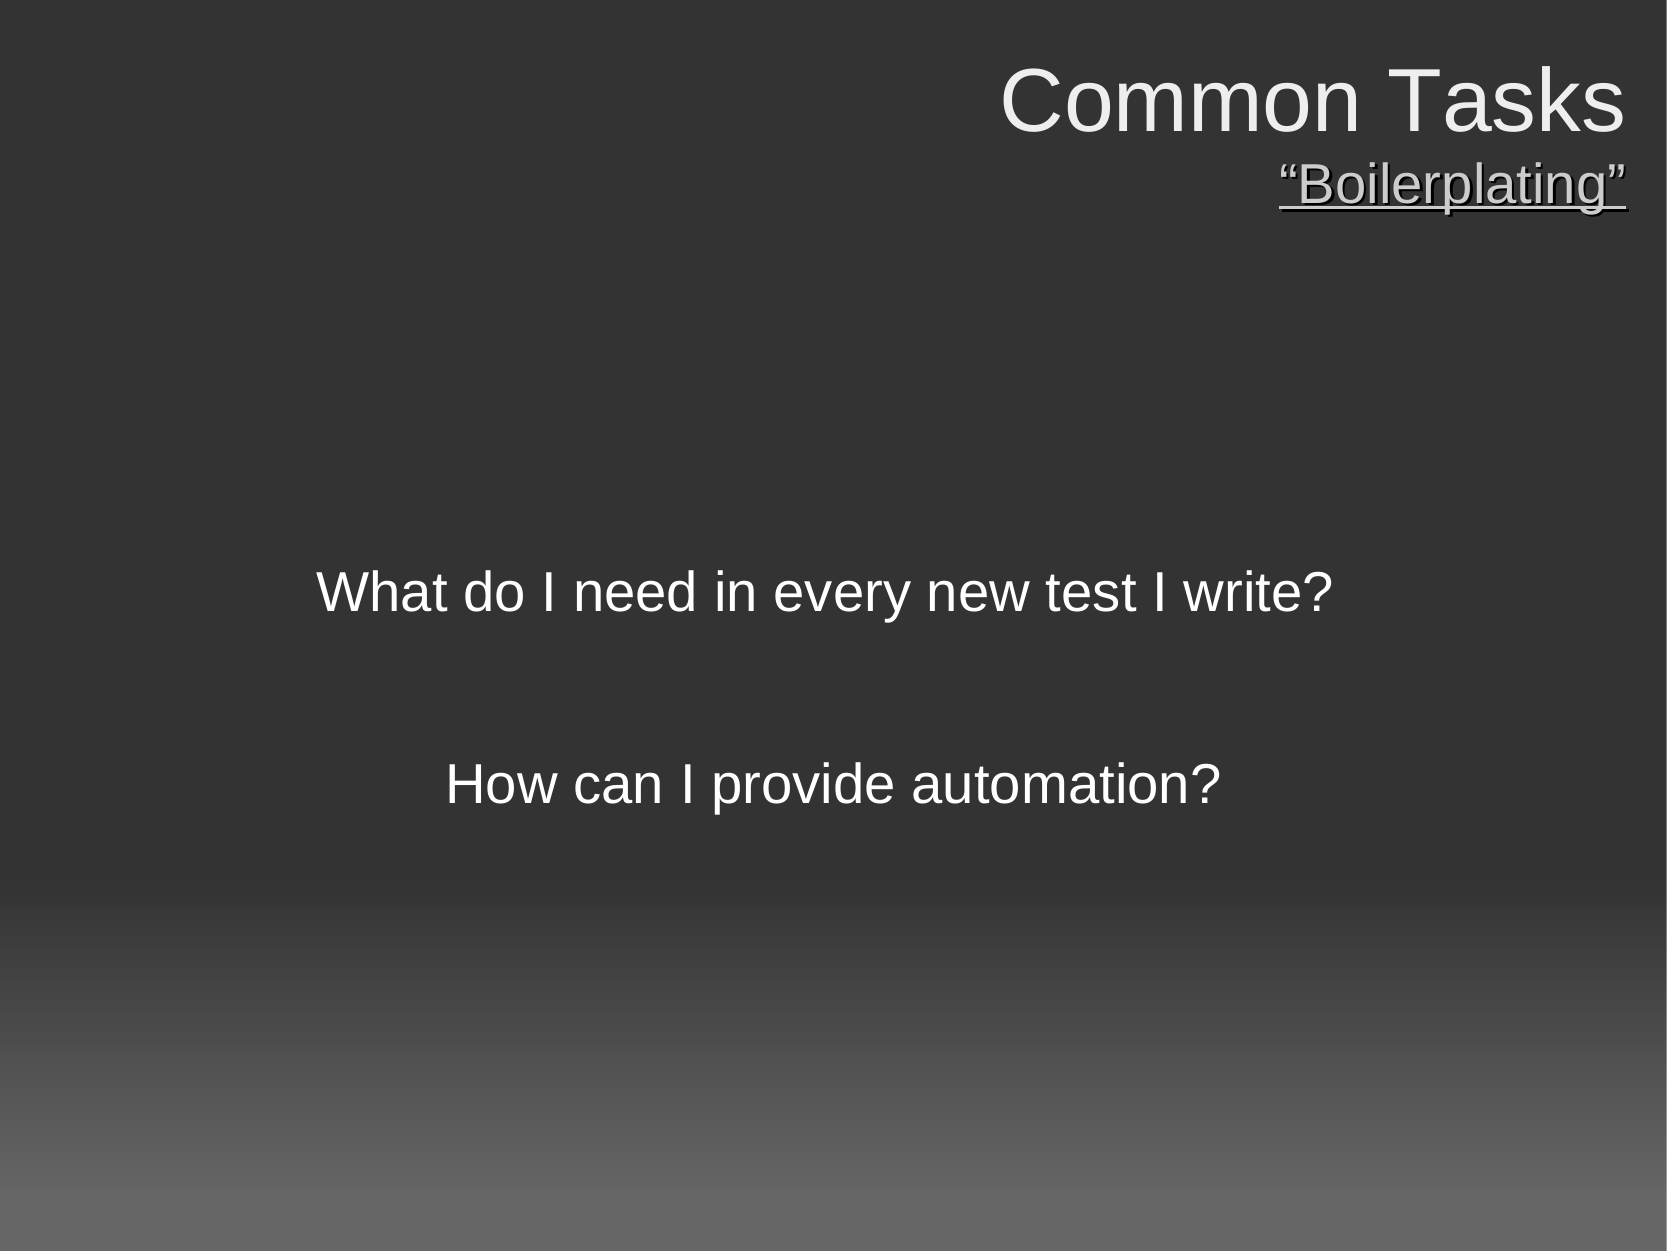

# Common Tasks “Boilerplating”
What do I need in every new test I write?
How can I provide automation?